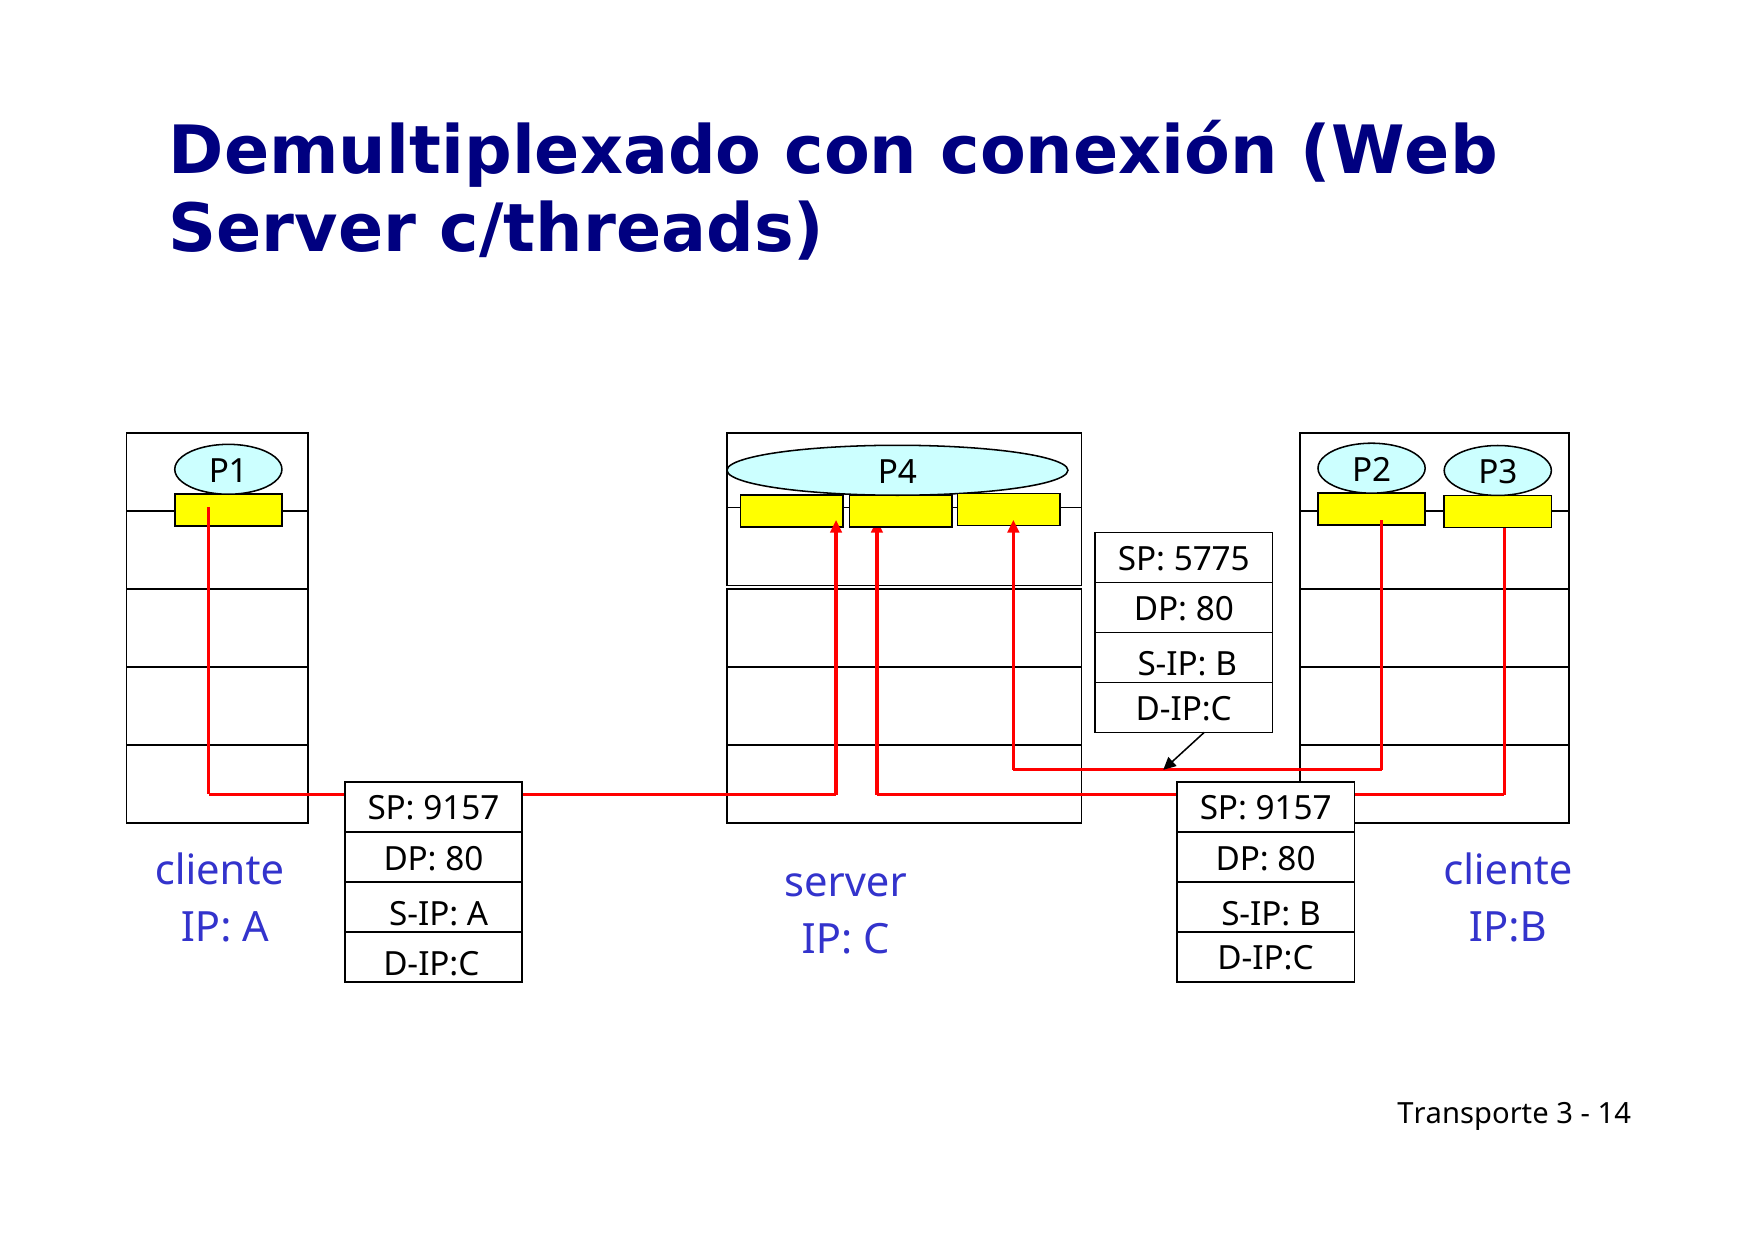

# Demultiplexado con conexión (Web Server c/threads)
P1
cliente
 IP: A
P1
P2
P4
P3
SP: 5775
DP: 80
S-IP: B
D-IP:C
SP: 9157
SP: 9157
DP: 80
DP: 80
cliente
IP:B
server
IP: C
S-IP: A
S-IP: B
D-IP:C
D-IP:C